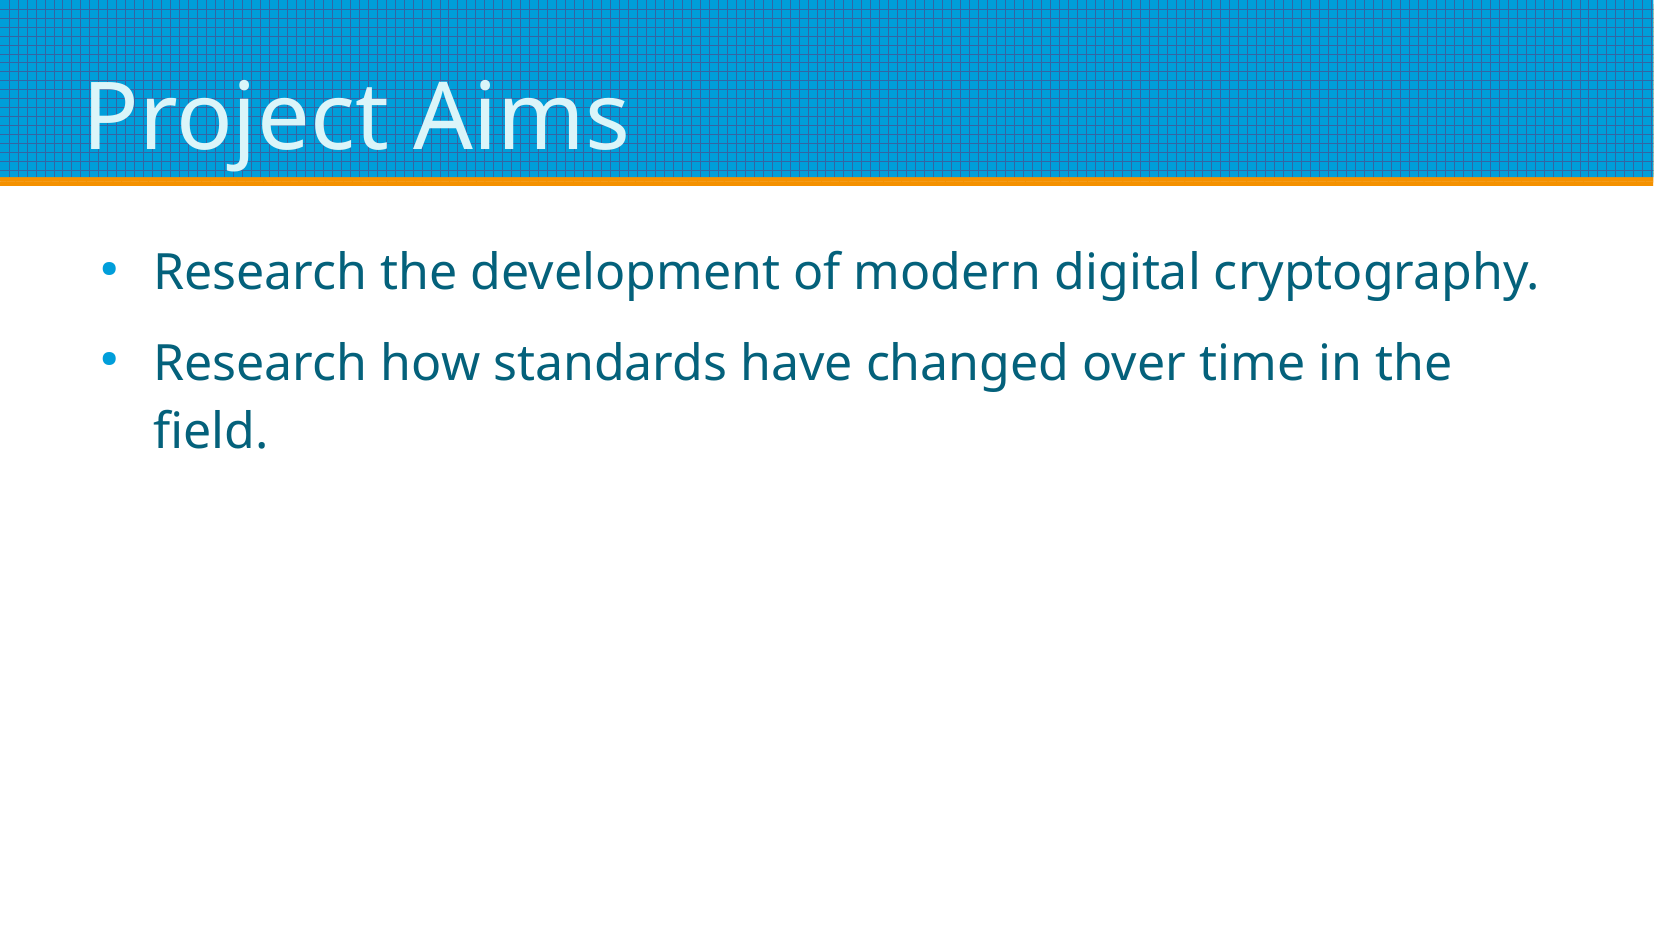

Project Aims
# Research the development of modern digital cryptography.
Research how standards have changed over time in the field.